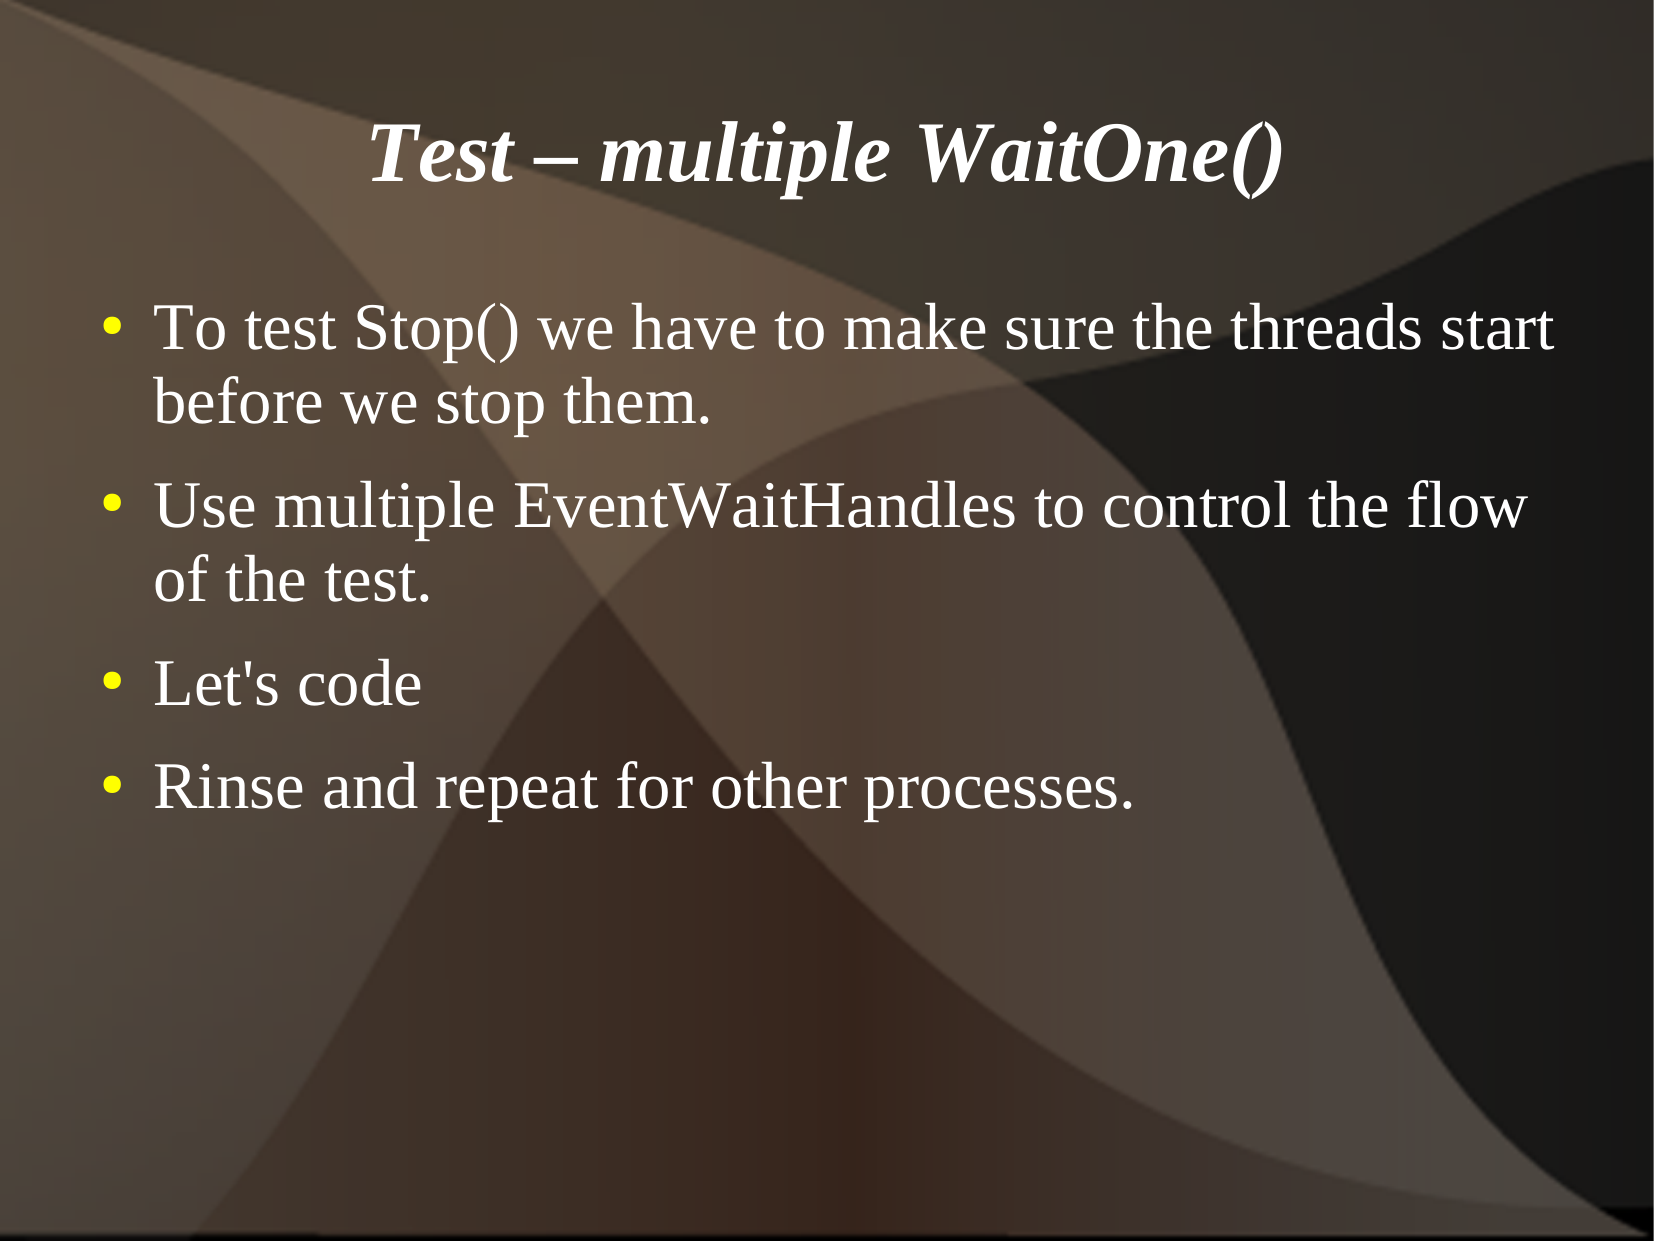

# Test – multiple WaitOne()
To test Stop() we have to make sure the threads start before we stop them.
Use multiple EventWaitHandles to control the flow of the test.
Let's code
Rinse and repeat for other processes.